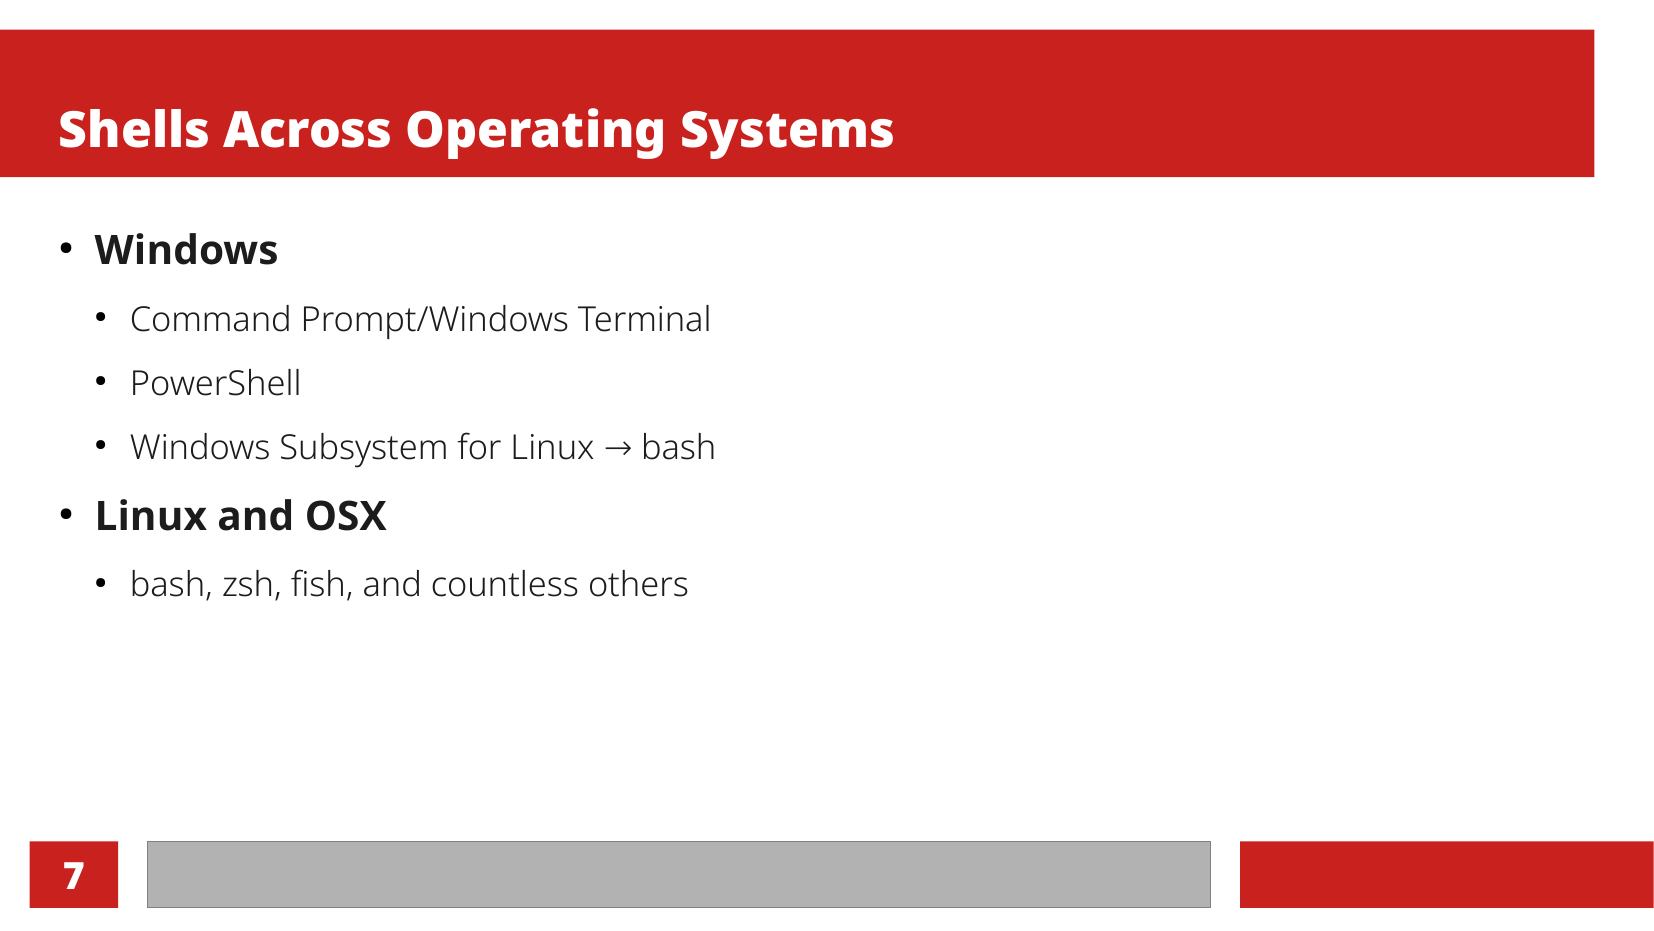

# Shells Across Operating Systems
Windows
Command Prompt/Windows Terminal
PowerShell
Windows Subsystem for Linux → bash
Linux and OSX
bash, zsh, fish, and countless others
7